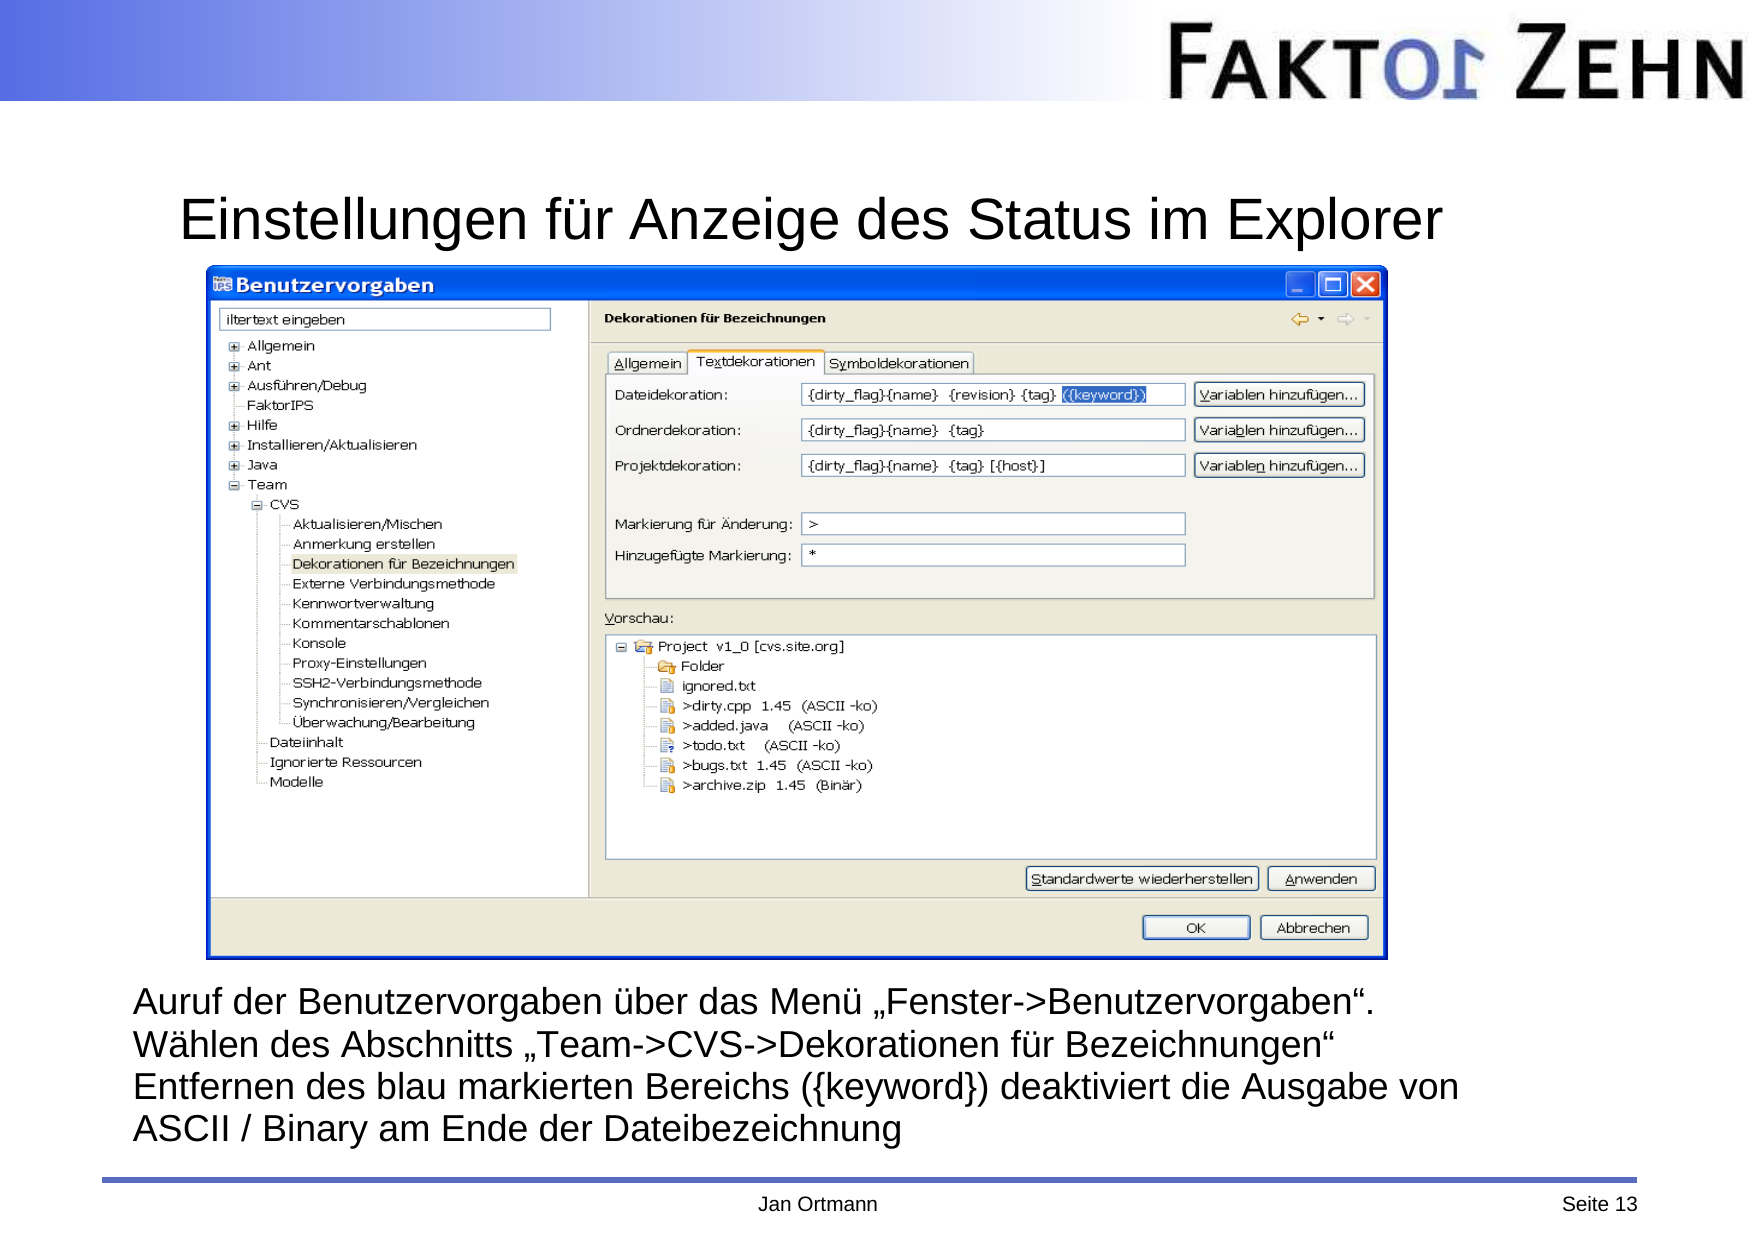

# Einstellungen für Anzeige des Status im Explorer
Auruf der Benutzervorgaben über das Menü „Fenster->Benutzervorgaben“.
Wählen des Abschnitts „Team->CVS->Dekorationen für Bezeichnungen“
Entfernen des blau markierten Bereichs ({keyword}) deaktiviert die Ausgabe von
ASCII / Binary am Ende der Dateibezeichnung